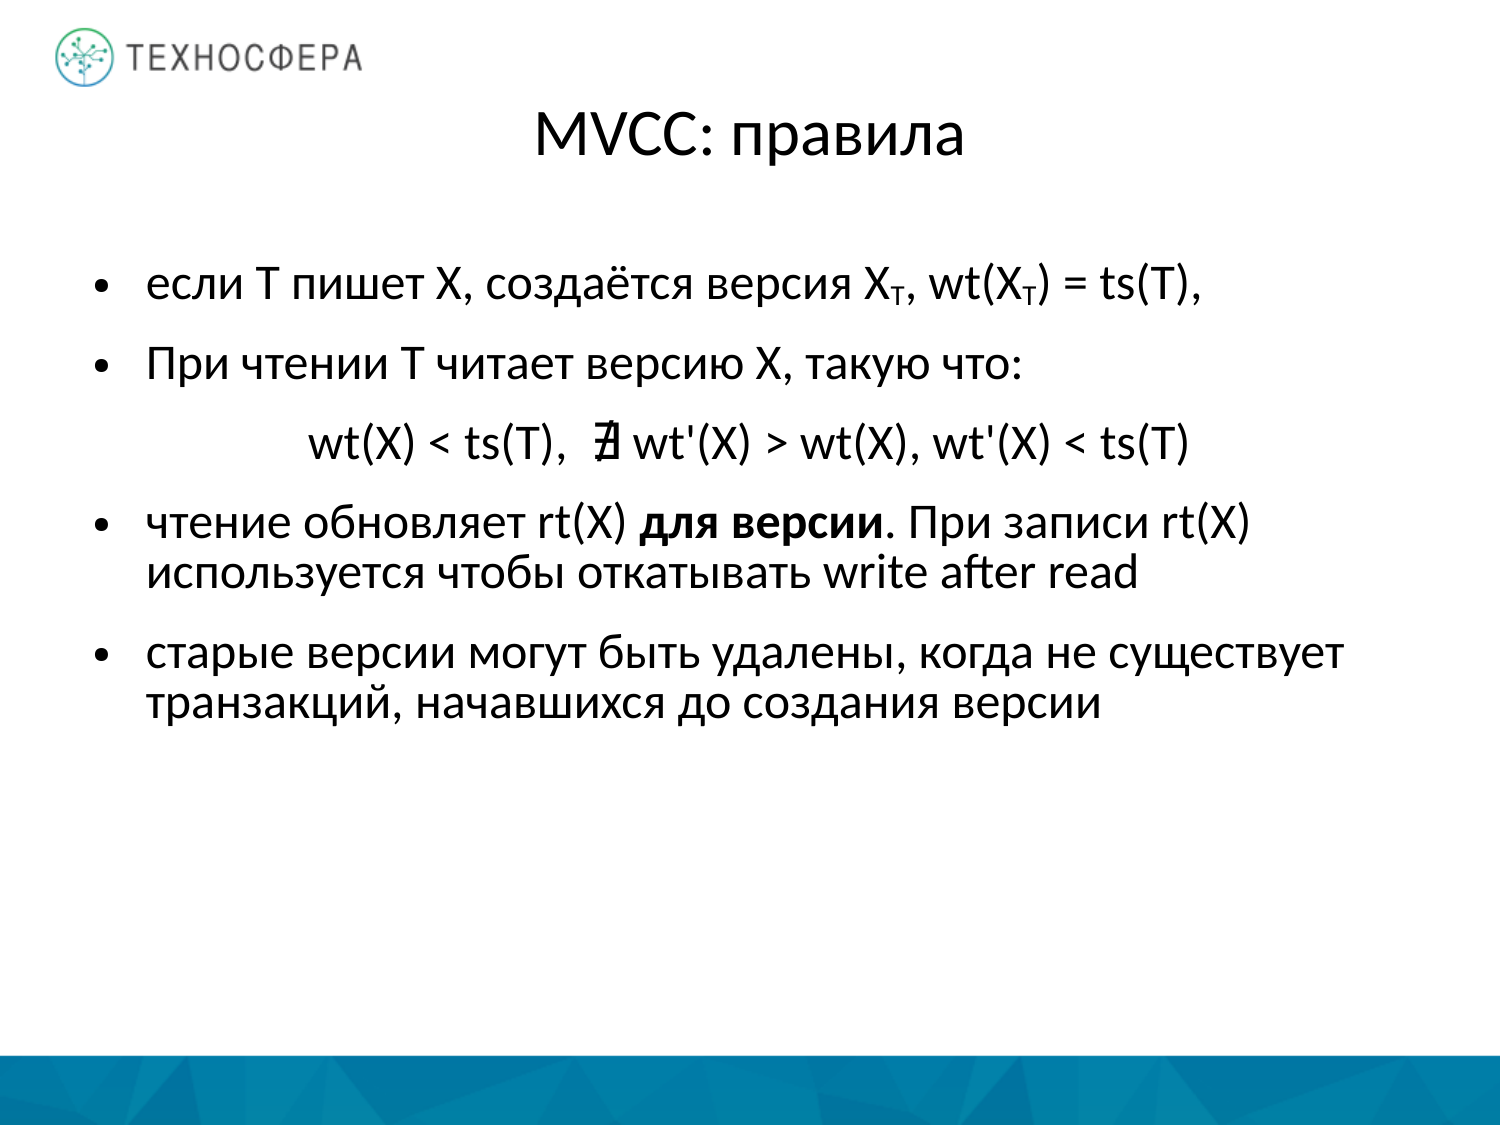

# MVCC: правила
если T пишет X, создаётся версия XT, wt(XT) = ts(T),
При чтении T читает версию X, такую что:
wt(X) < ts(T), ∄ wt'(X) > wt(X), wt'(X) < ts(T)
чтение обновляет rt(X) для версии. При записи rt(X) используется чтобы откатывать write after read
старые версии могут быть удалены, когда не существует транзакций, начавшихся до создания версии